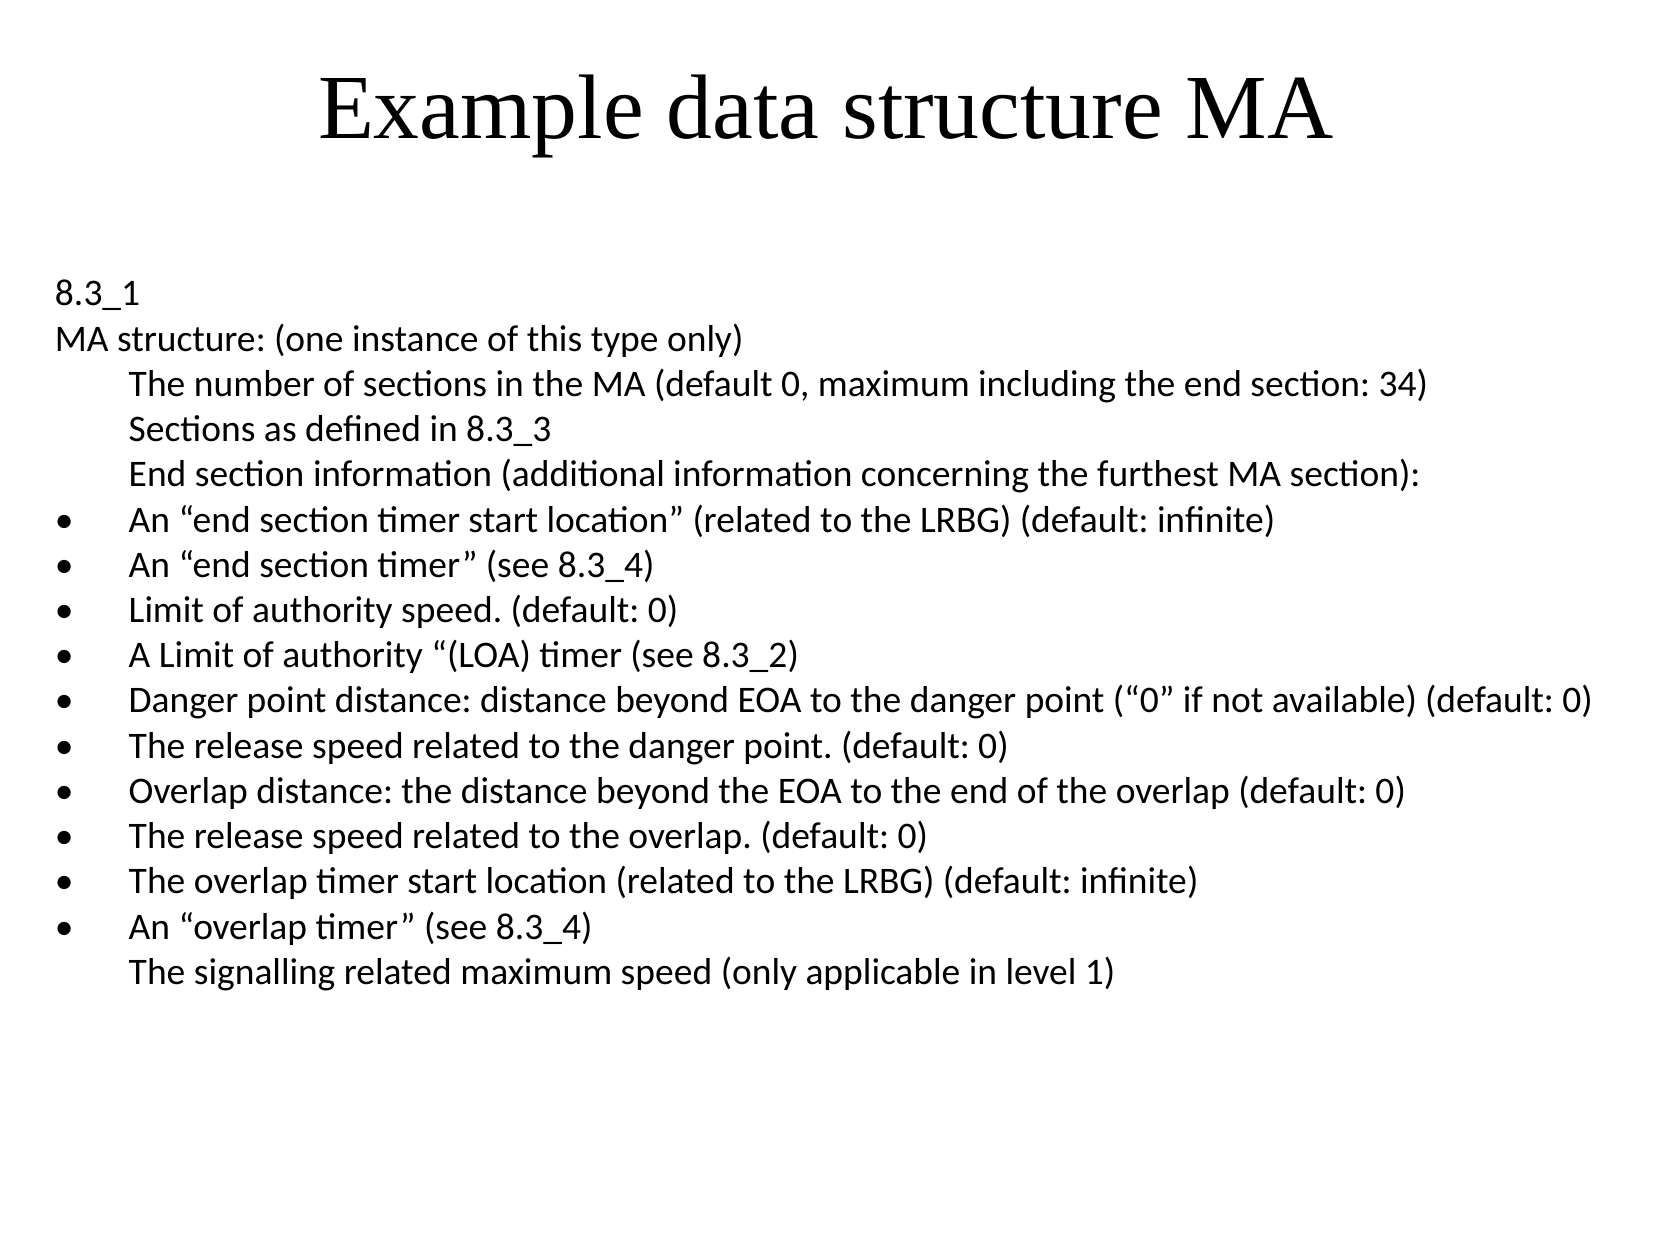

# Example data structure MA
8.3_1
MA structure: (one instance of this type only)
	The number of sections in the MA (default 0, maximum including the end section: 34)
	Sections as defined in 8.3_3
	End section information (additional information concerning the furthest MA section):
•	An “end section timer start location” (related to the LRBG) (default: infinite)
•	An “end section timer” (see 8.3_4)
•	Limit of authority speed. (default: 0)
•	A Limit of authority “(LOA) timer (see 8.3_2)
•	Danger point distance: distance beyond EOA to the danger point (“0” if not available) (default: 0)
•	The release speed related to the danger point. (default: 0)
•	Overlap distance: the distance beyond the EOA to the end of the overlap (default: 0)
•	The release speed related to the overlap. (default: 0)
•	The overlap timer start location (related to the LRBG) (default: infinite)
•	An “overlap timer” (see 8.3_4)
	The signalling related maximum speed (only applicable in level 1)